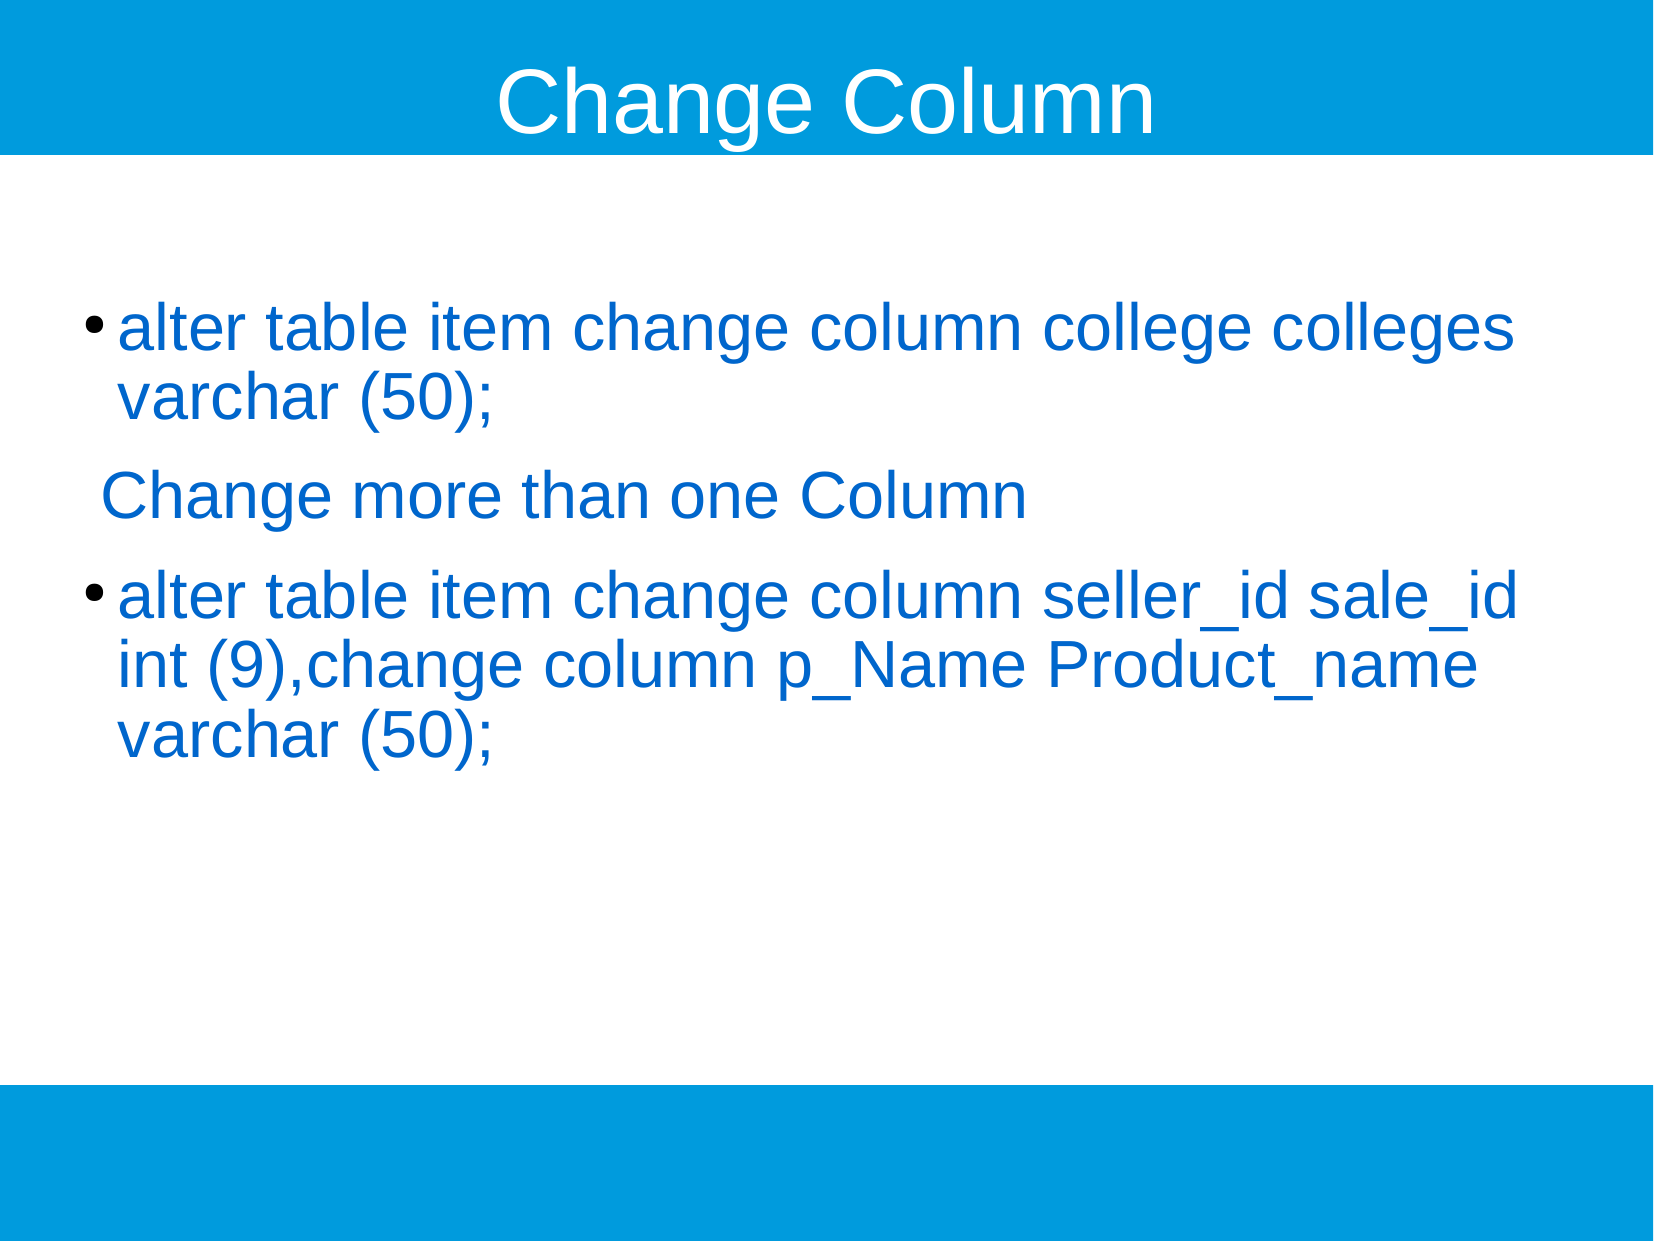

# Change Column
alter table item change column college colleges varchar (50);
Change more than one Column
alter table item change column seller_id sale_id int (9),change column p_Name Product_name varchar (50);